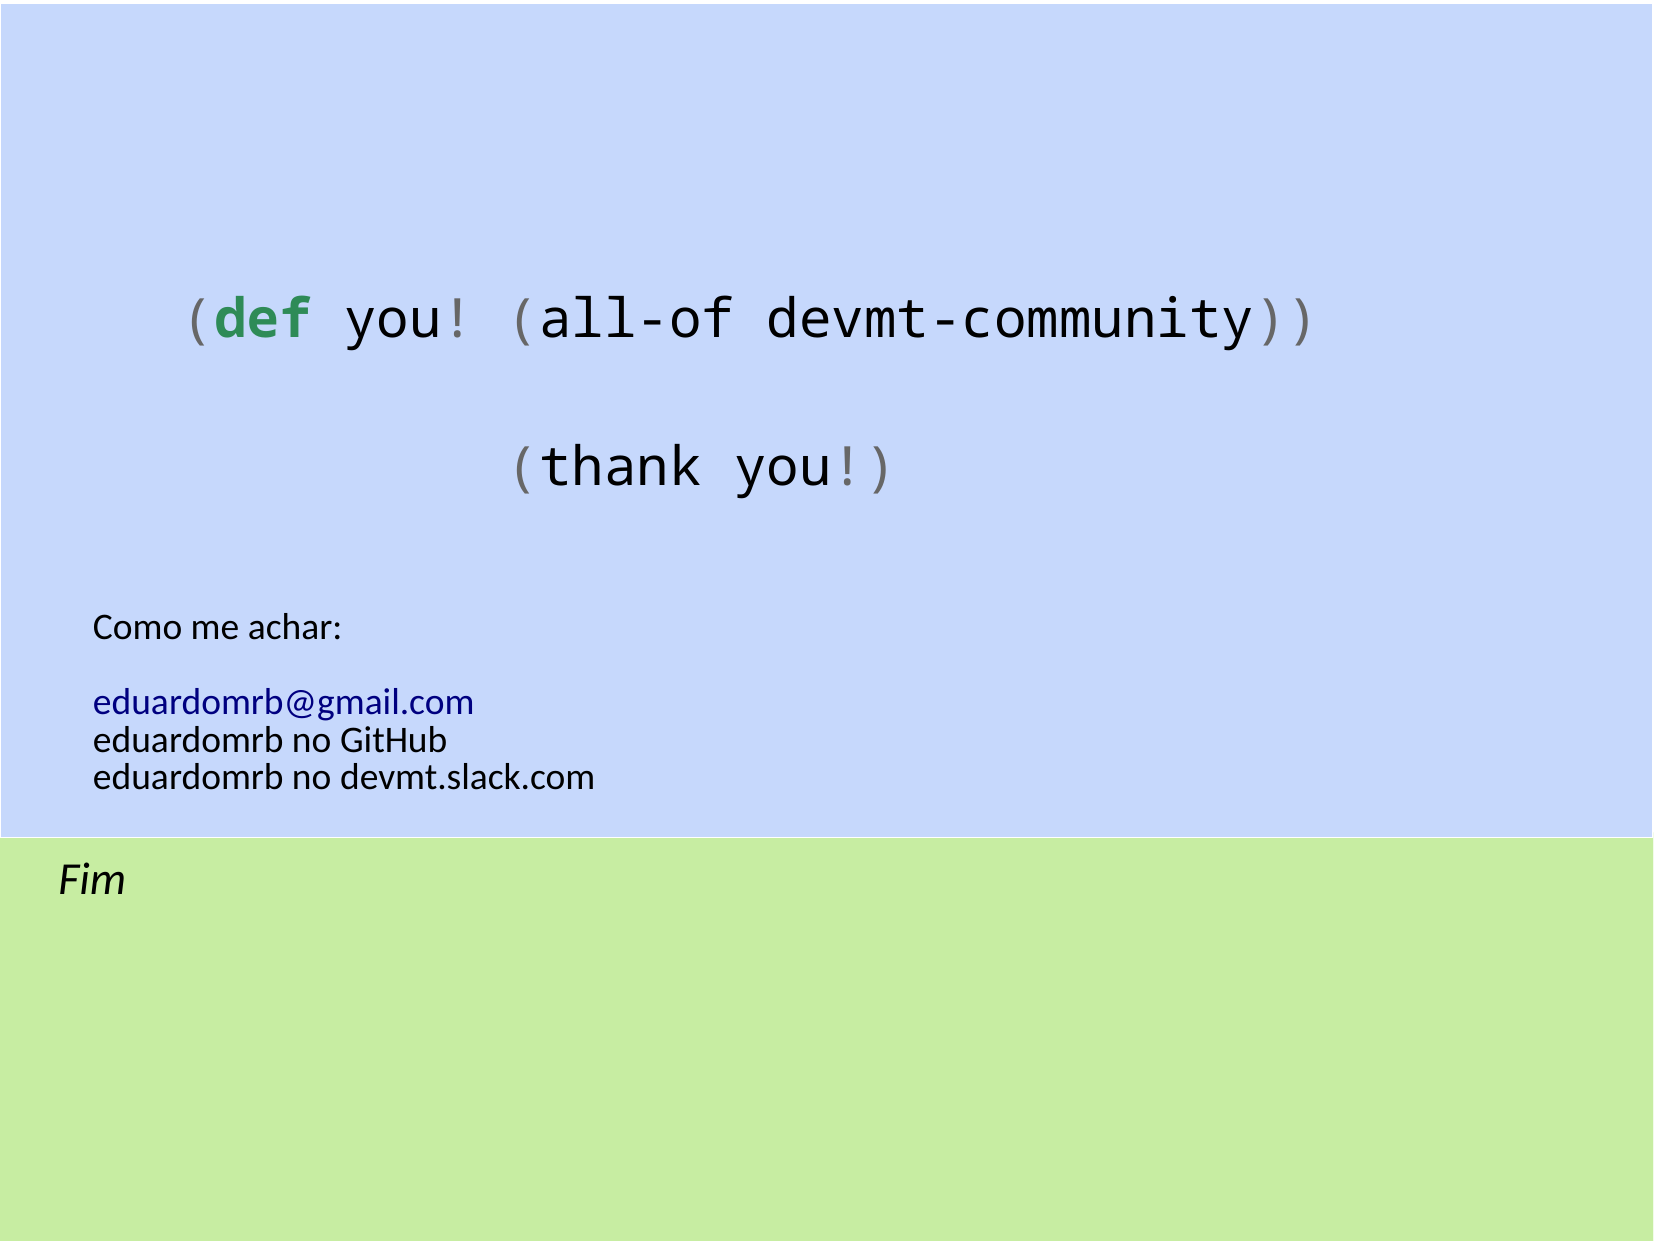

(def you! (all-of devmt-community))
 (thank you!)
Como me achar:
eduardomrb@gmail.com
eduardomrb no GitHub
eduardomrb no devmt.slack.com
Fim